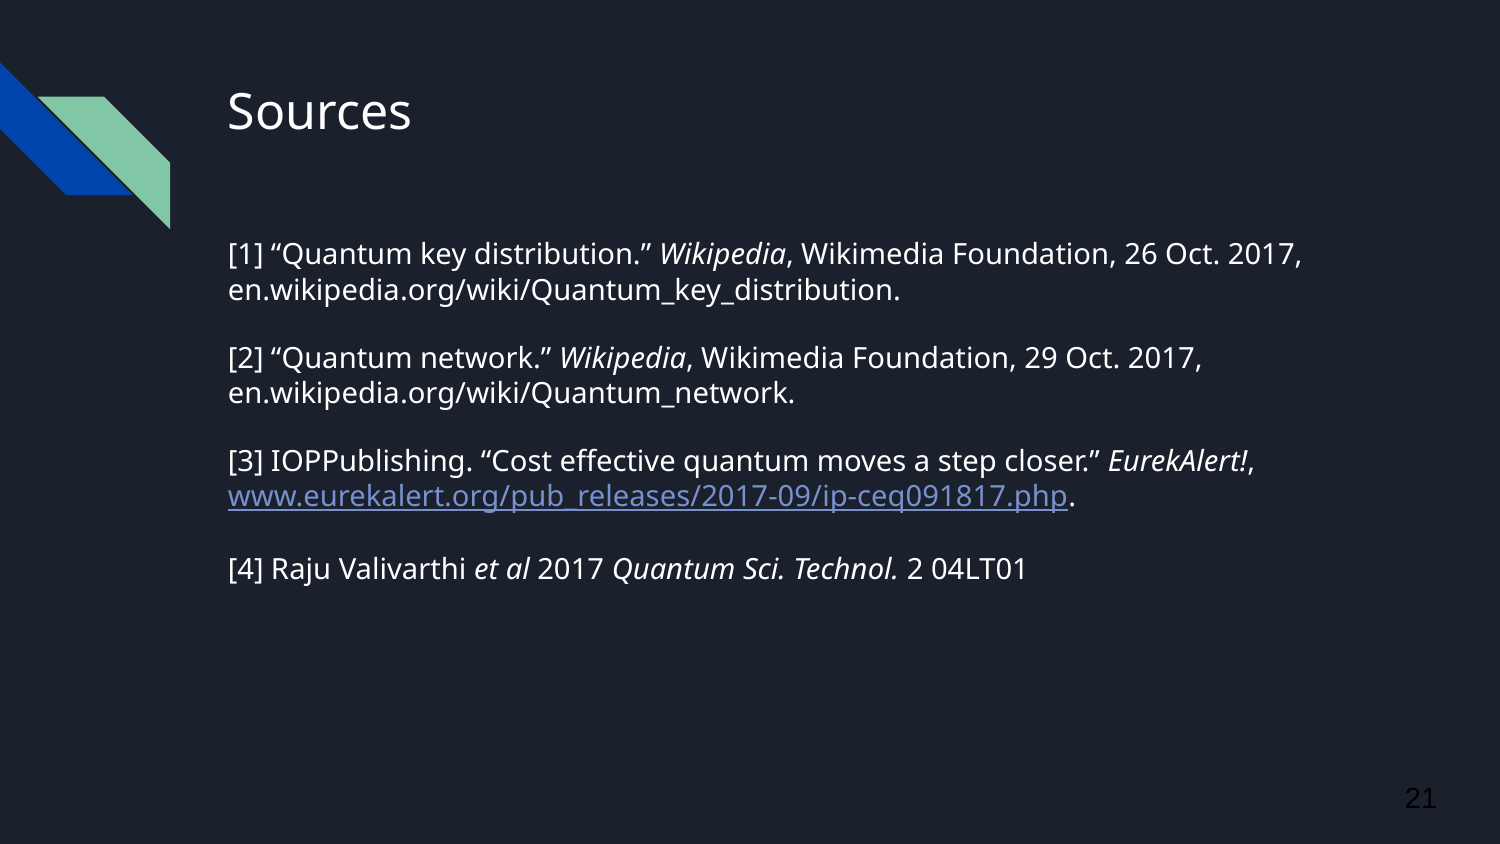

# Sources
[1] “Quantum key distribution.” Wikipedia, Wikimedia Foundation, 26 Oct. 2017, en.wikipedia.org/wiki/Quantum_key_distribution.
[2] “Quantum network.” Wikipedia, Wikimedia Foundation, 29 Oct. 2017, en.wikipedia.org/wiki/Quantum_network.
[3] IOPPublishing. “Cost effective quantum moves a step closer.” EurekAlert!, www.eurekalert.org/pub_releases/2017-09/ip-ceq091817.php.
[4] Raju Valivarthi et al 2017 Quantum Sci. Technol. 2 04LT01